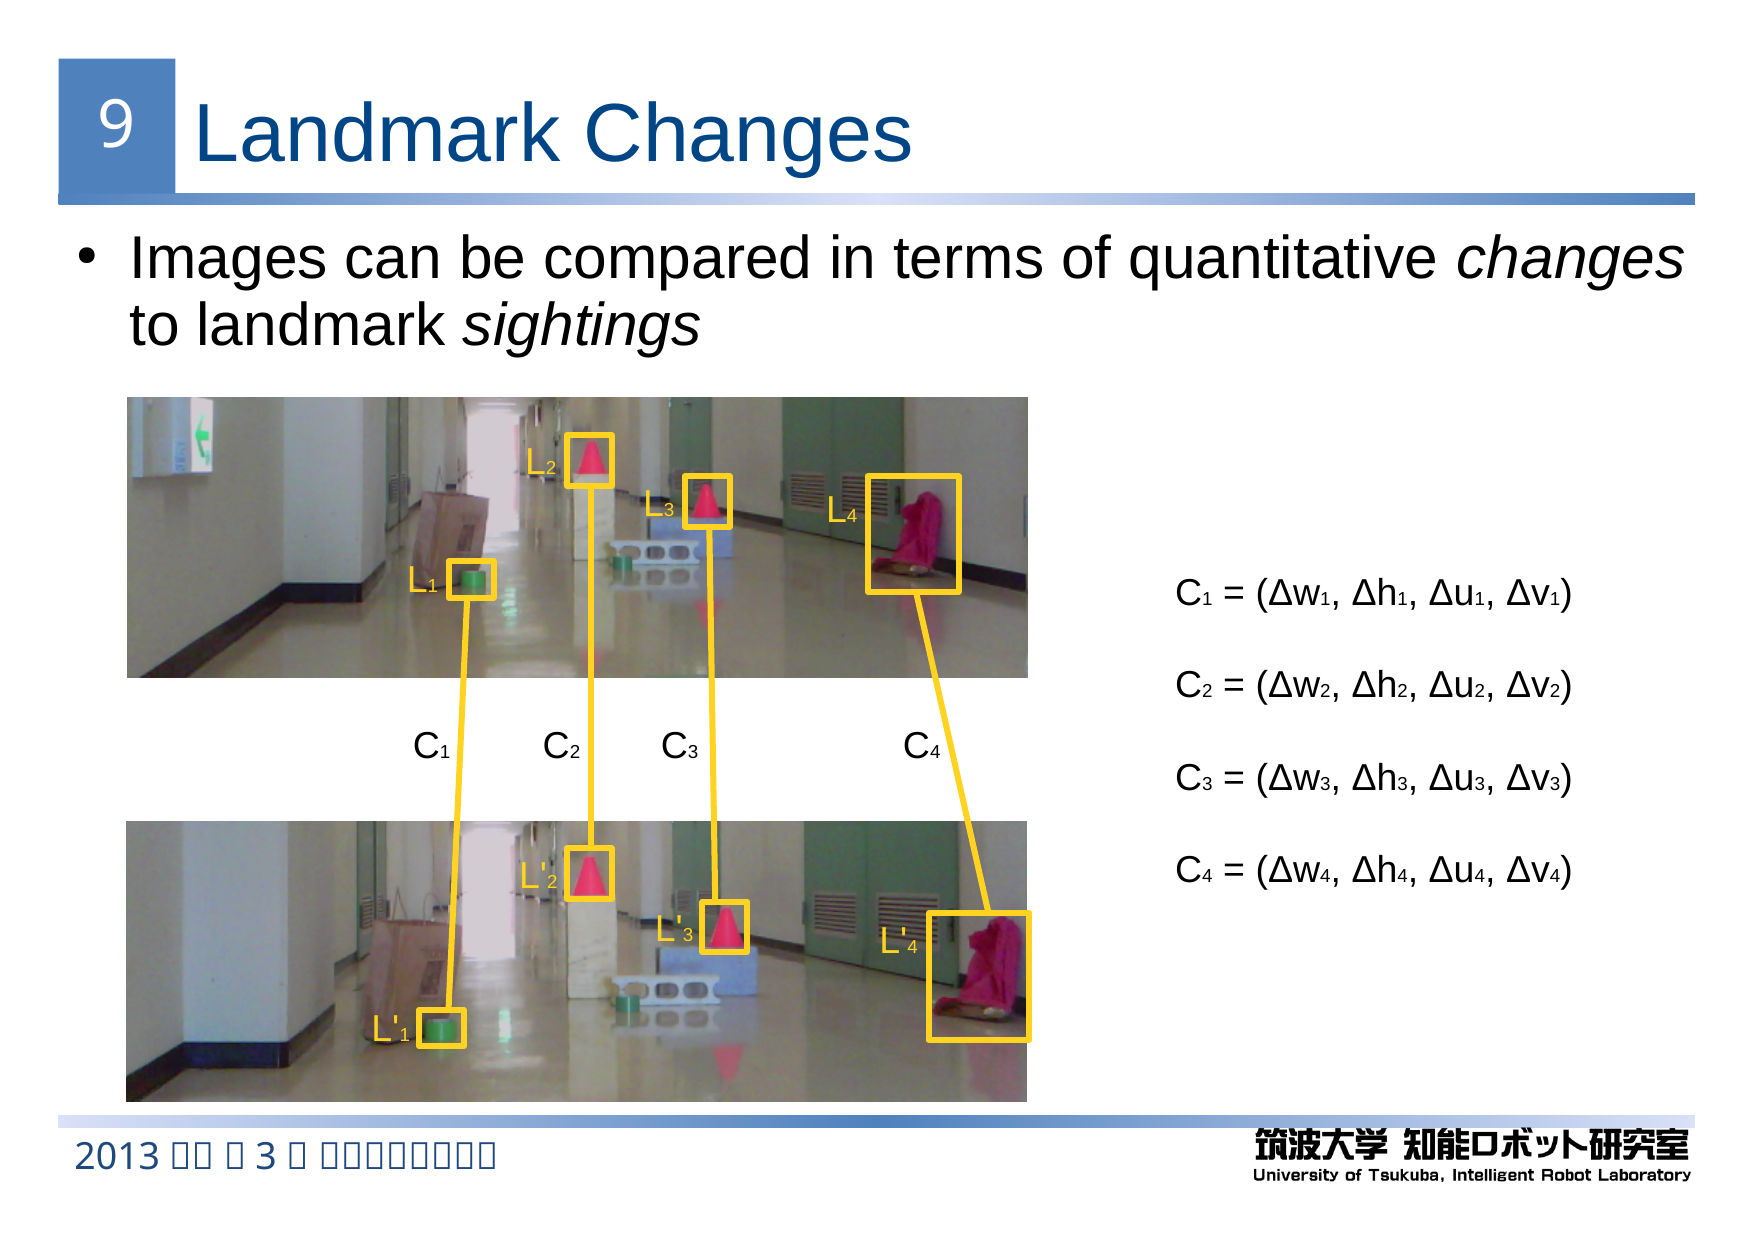

# Landmark Changes
Images can be compared in terms of quantitative changes to landmark sightings
L2
L3
L4
L1
C1 = (Δw1, Δh1, Δu1, Δv1)
C2 = (Δw2, Δh2, Δu2, Δv2)
C1
C2
C3
C4
C3 = (Δw3, Δh3, Δu3, Δv3)
C4 = (Δw4, Δh4, Δu4, Δv4)
L'2
L'3
L'4
L'1